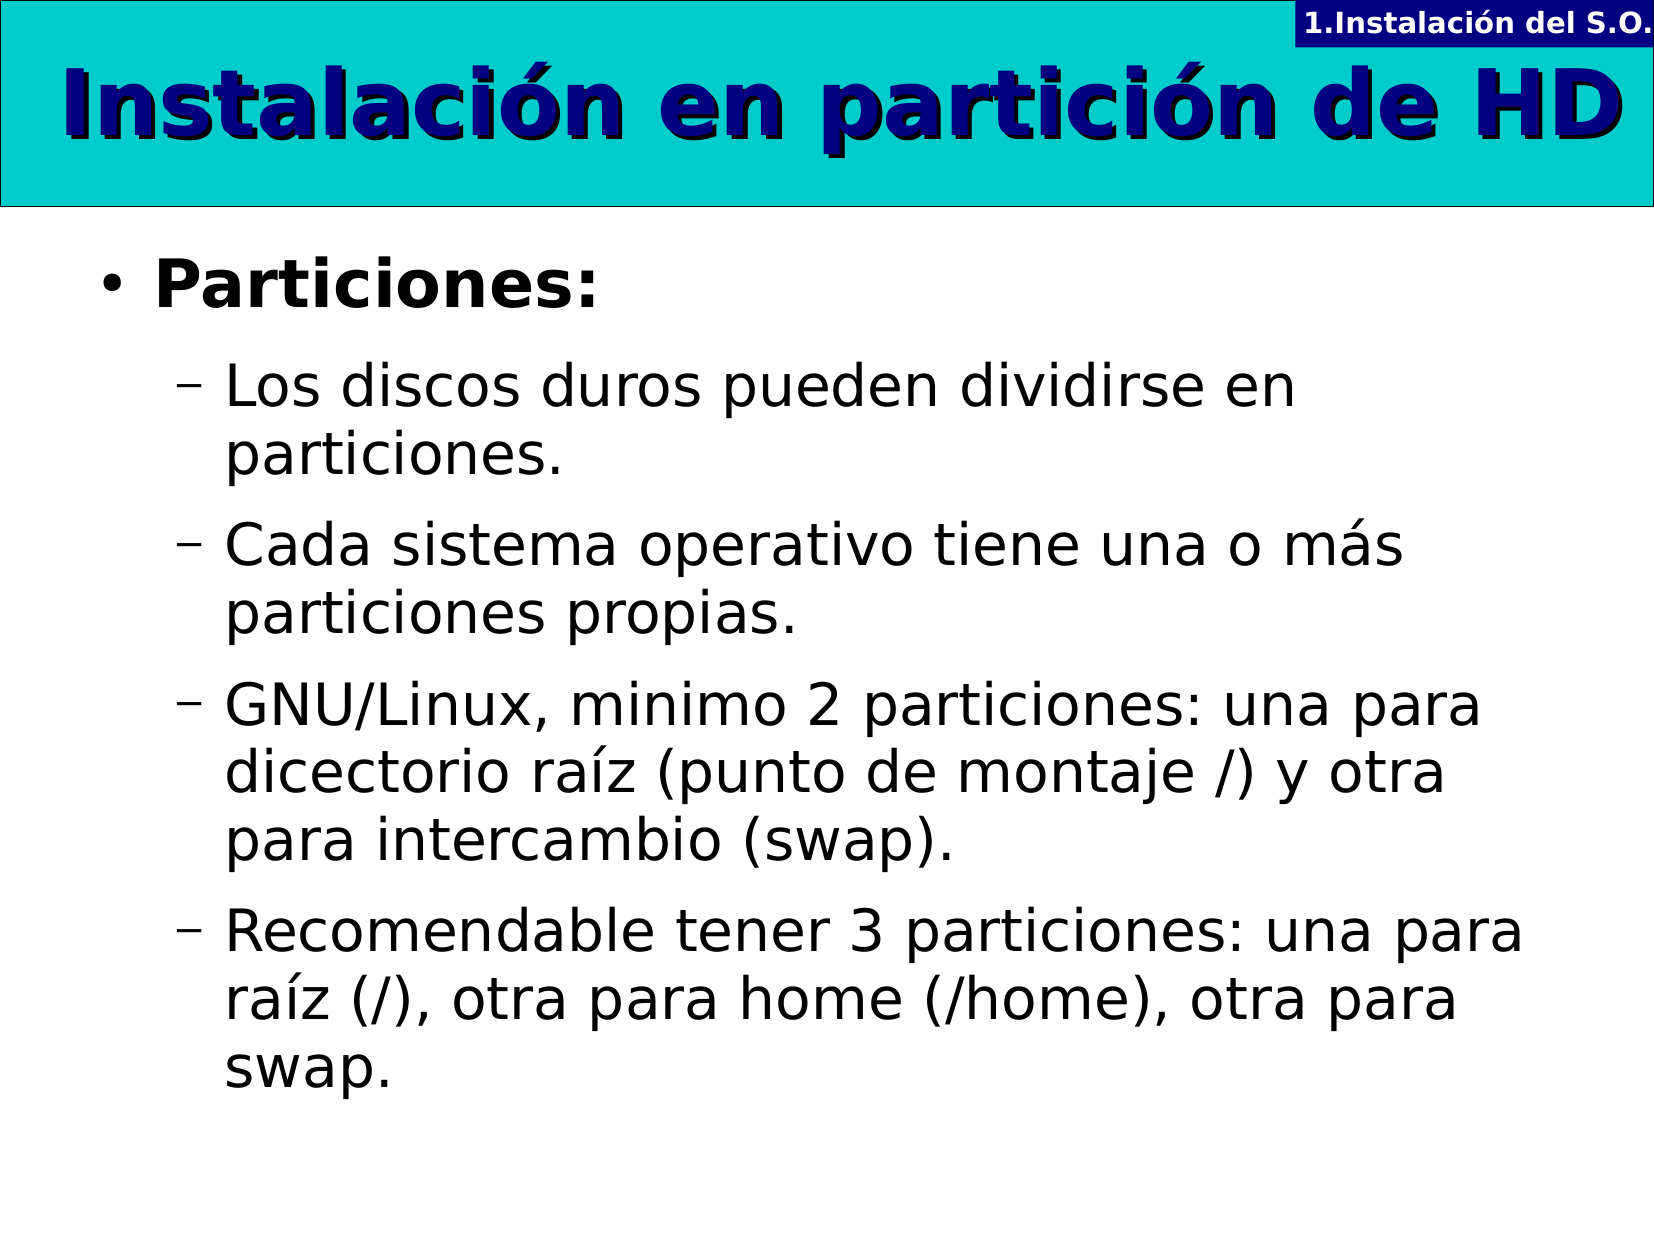

1.Instalación del S.O.
# Instalación en partición de HD
Particiones:
Los discos duros pueden dividirse en particiones.
Cada sistema operativo tiene una o más particiones propias.
GNU/Linux, minimo 2 particiones: una para dicectorio raíz (punto de montaje /) y otra para intercambio (swap).
Recomendable tener 3 particiones: una para raíz (/), otra para home (/home), otra para swap.